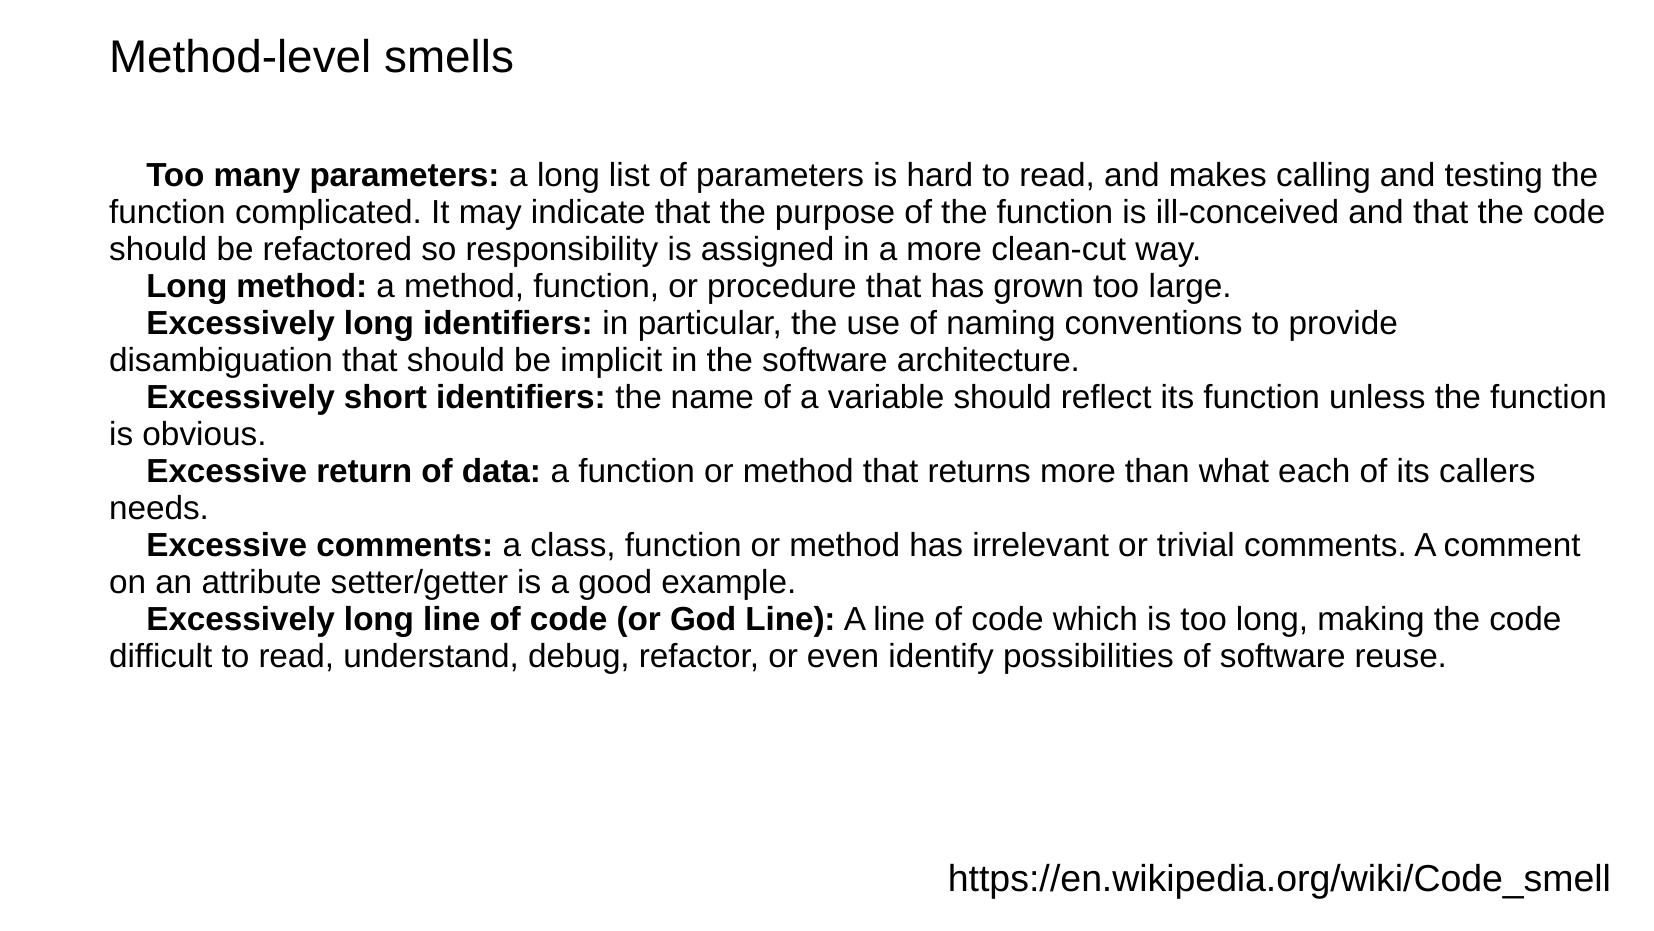

Method-level smells
 Too many parameters: a long list of parameters is hard to read, and makes calling and testing the function complicated. It may indicate that the purpose of the function is ill-conceived and that the code should be refactored so responsibility is assigned in a more clean-cut way.
 Long method: a method, function, or procedure that has grown too large.
 Excessively long identifiers: in particular, the use of naming conventions to provide disambiguation that should be implicit in the software architecture.
 Excessively short identifiers: the name of a variable should reflect its function unless the function is obvious.
 Excessive return of data: a function or method that returns more than what each of its callers needs.
 Excessive comments: a class, function or method has irrelevant or trivial comments. A comment on an attribute setter/getter is a good example.
 Excessively long line of code (or God Line): A line of code which is too long, making the code difficult to read, understand, debug, refactor, or even identify possibilities of software reuse.
https://en.wikipedia.org/wiki/Code_smell